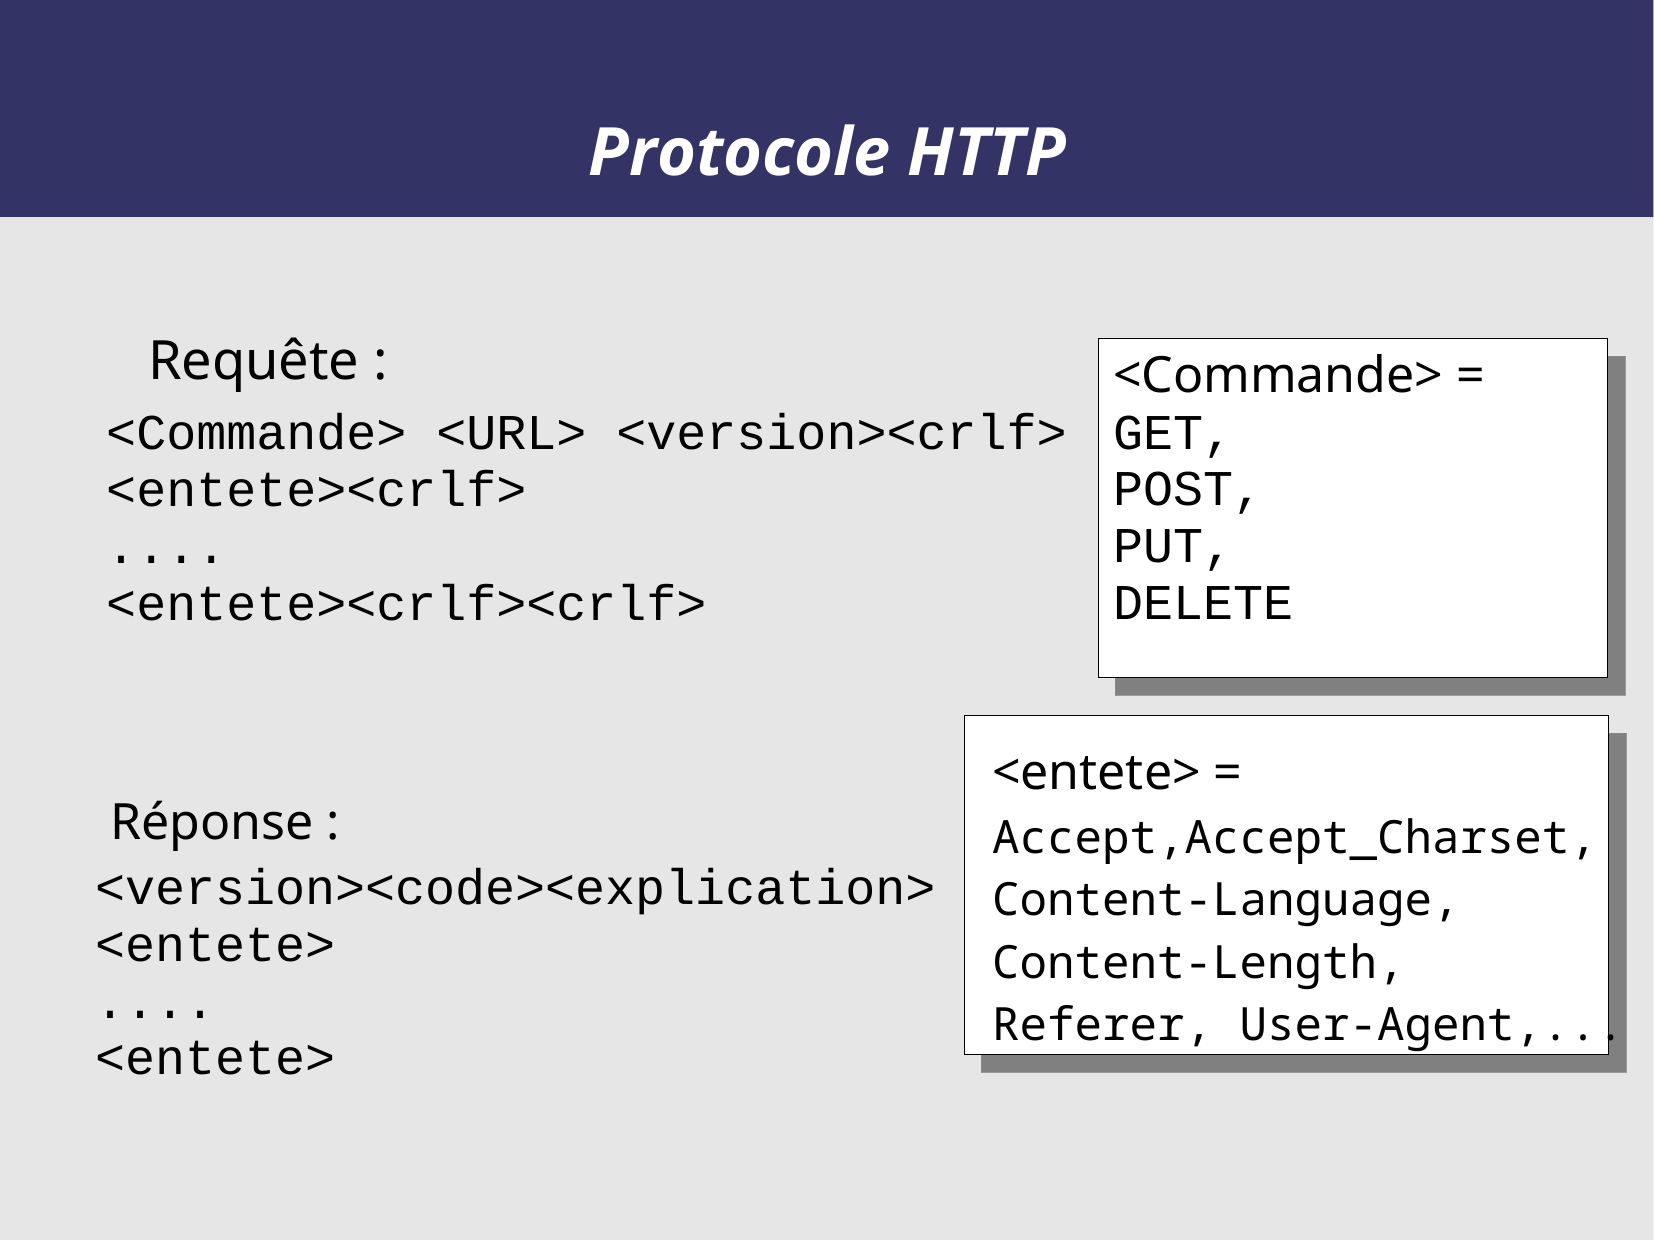

# Protocole HTTP
Requête :
<Commande> =
GET,
POST,
PUT,
DELETE
<Commande> <URL> <version><crlf>
<entete><crlf>
....
<entete><crlf><crlf>
<entete> =
Accept,Accept_Charset,
Content-Language,
Content-Length,
Referer, User-Agent,...
Réponse :
<version><code><explication>
<entete>
....
<entete>